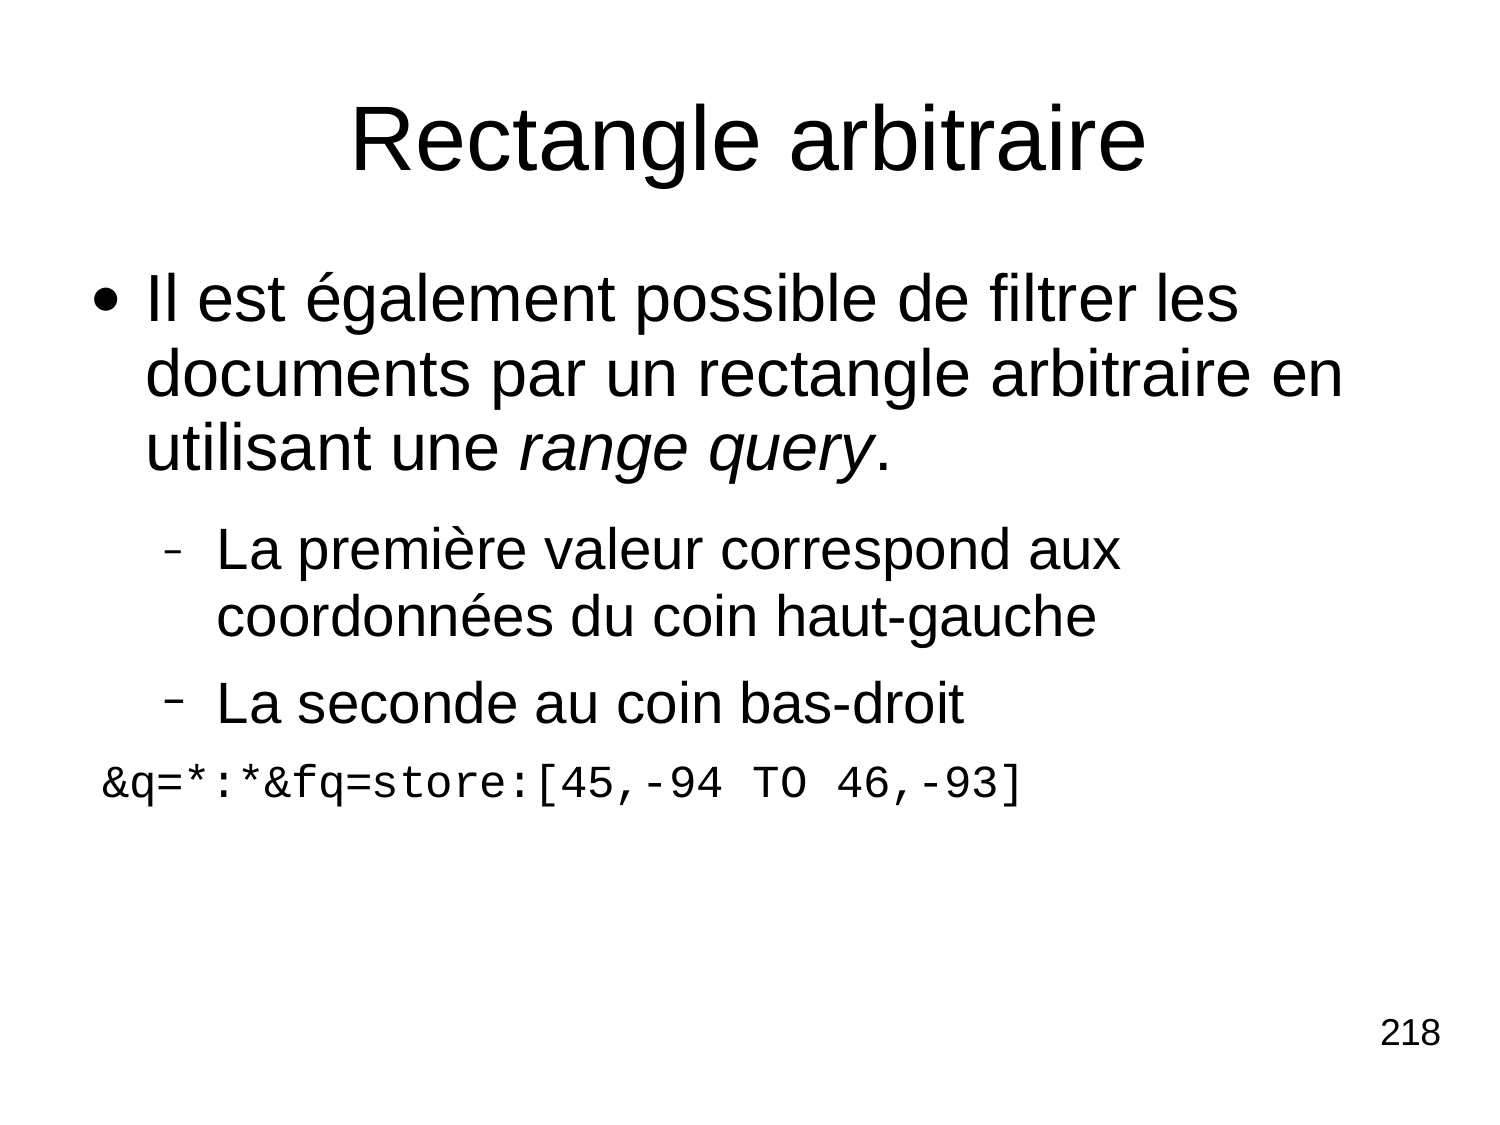

# Rectangle arbitraire
Il est également possible de filtrer les documents par un rectangle arbitraire en utilisant une range query.
●
–	La première valeur correspond aux coordonnées du coin haut-gauche
La seconde au coin bas-droit
–
&q=*:*&fq=store:[45,-94 TO 46,-93]
218